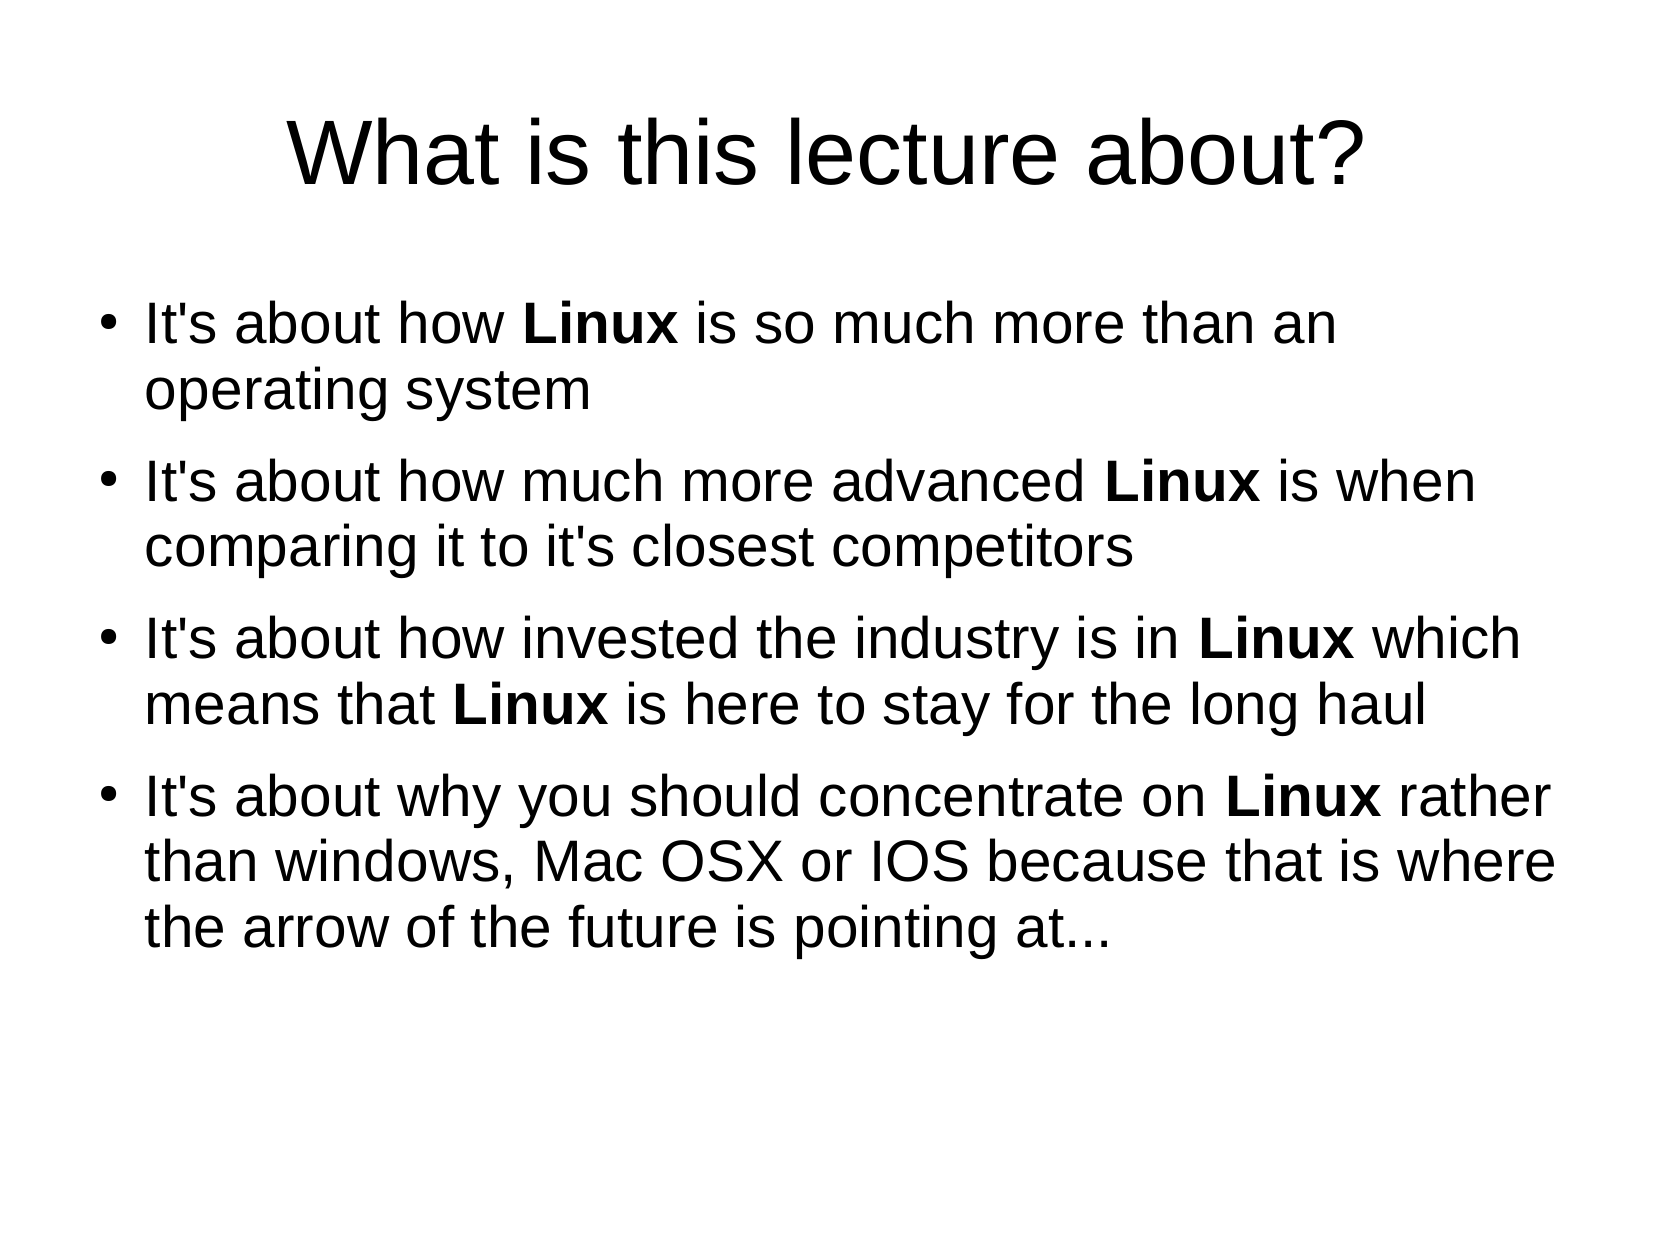

# What is this lecture about?
It's about how Linux is so much more than an operating system
It's about how much more advanced Linux is when comparing it to it's closest competitors
It's about how invested the industry is in Linux which means that Linux is here to stay for the long haul
It's about why you should concentrate on Linux rather than windows, Mac OSX or IOS because that is where the arrow of the future is pointing at...